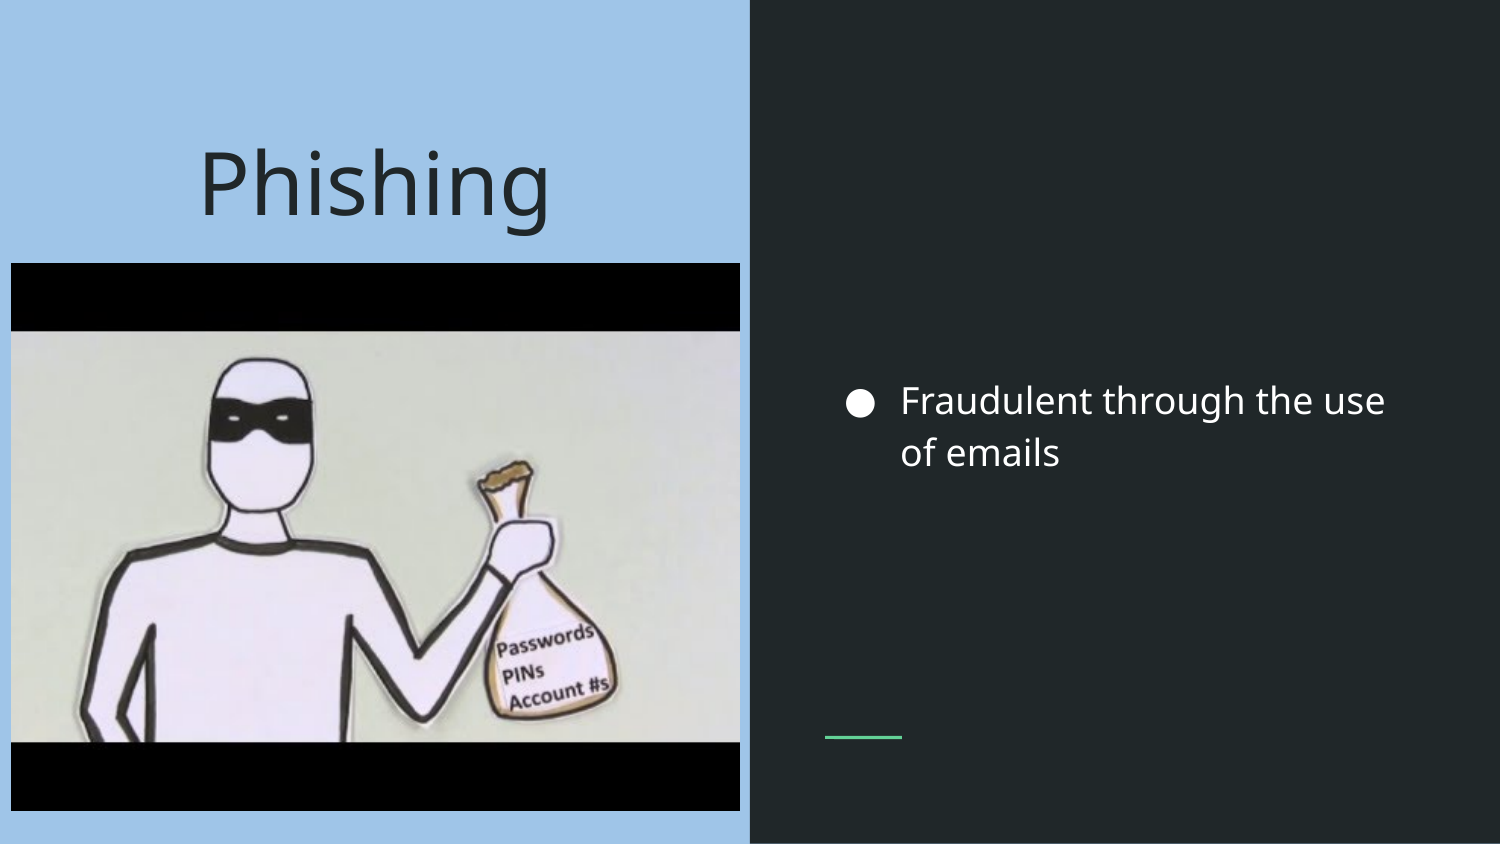

# Phishing
Fraudulent through the use of emails